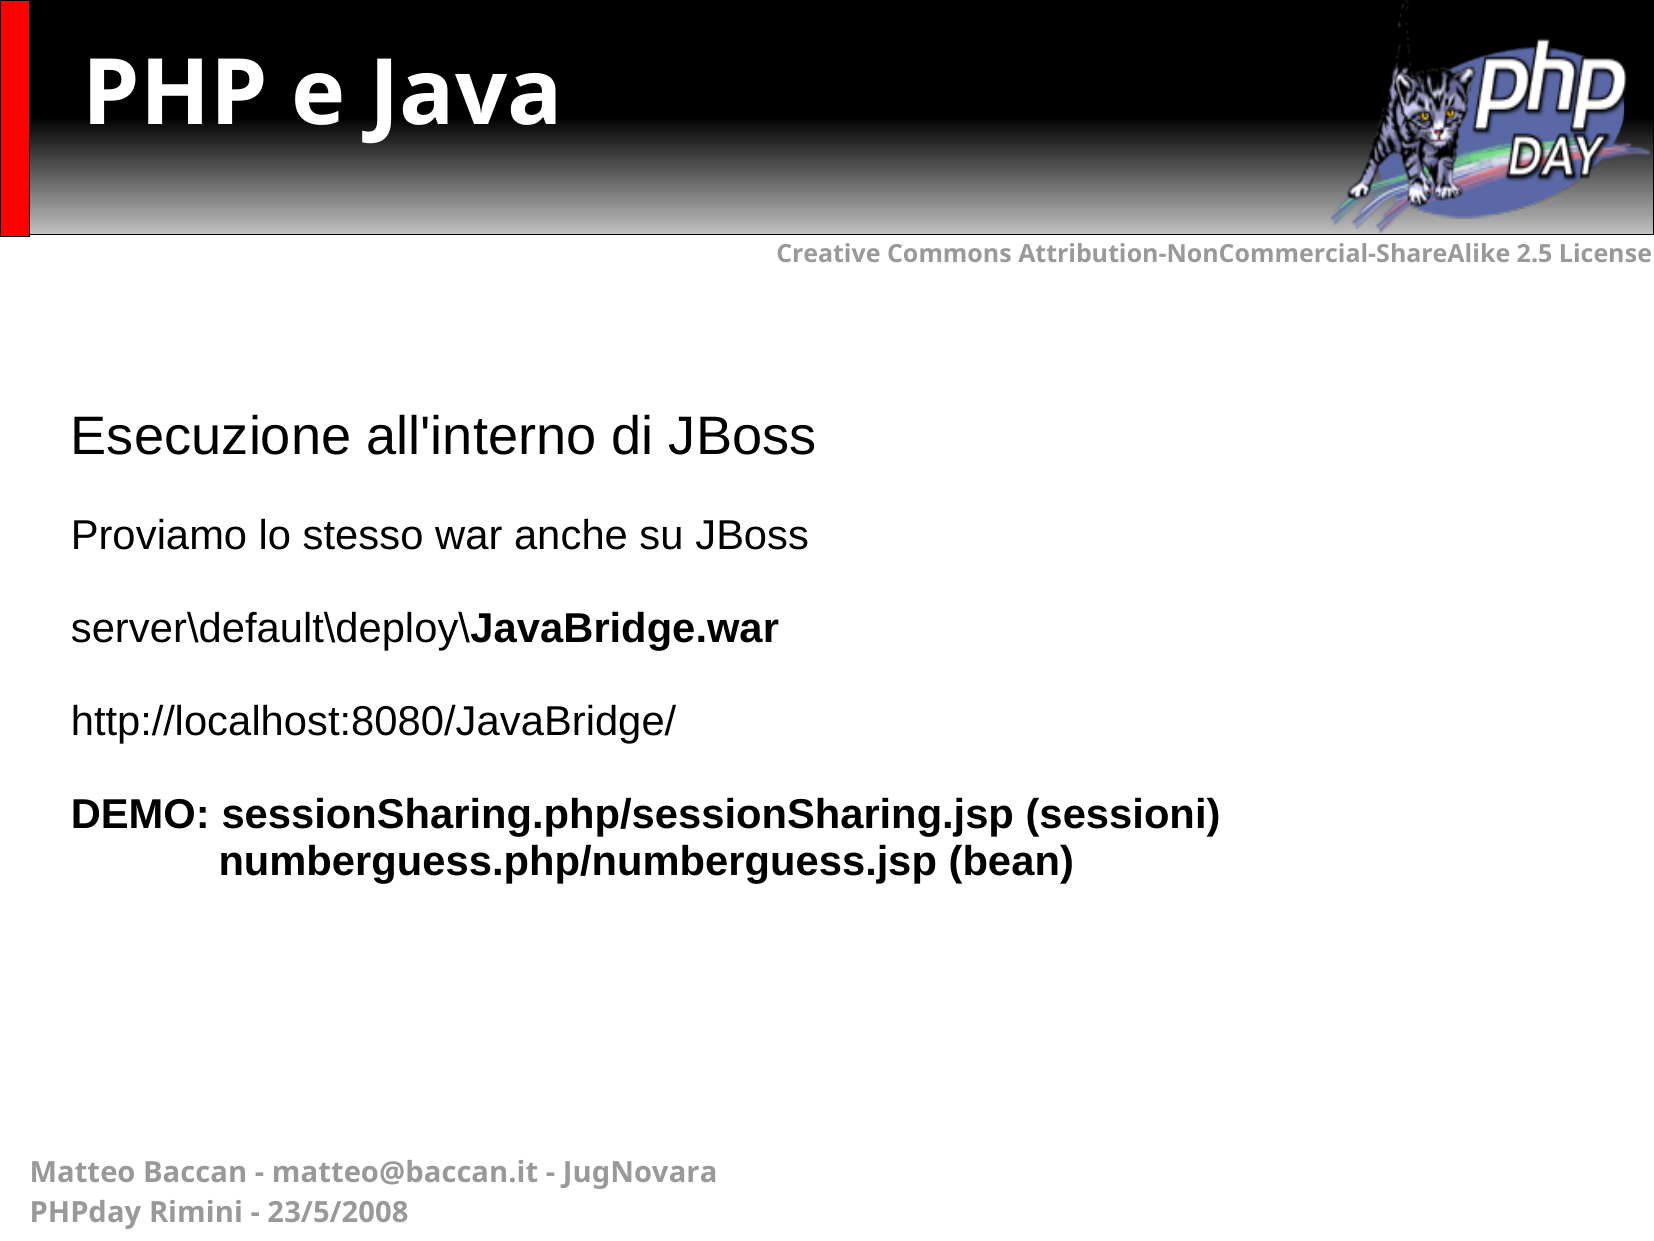

# PHP e Java
Esecuzione all'interno di JBoss
Proviamo lo stesso war anche su JBoss
server\default\deploy\JavaBridge.war
http://localhost:8080/JavaBridge/
DEMO: sessionSharing.php/sessionSharing.jsp (sessioni)
		numberguess.php/numberguess.jsp (bean)